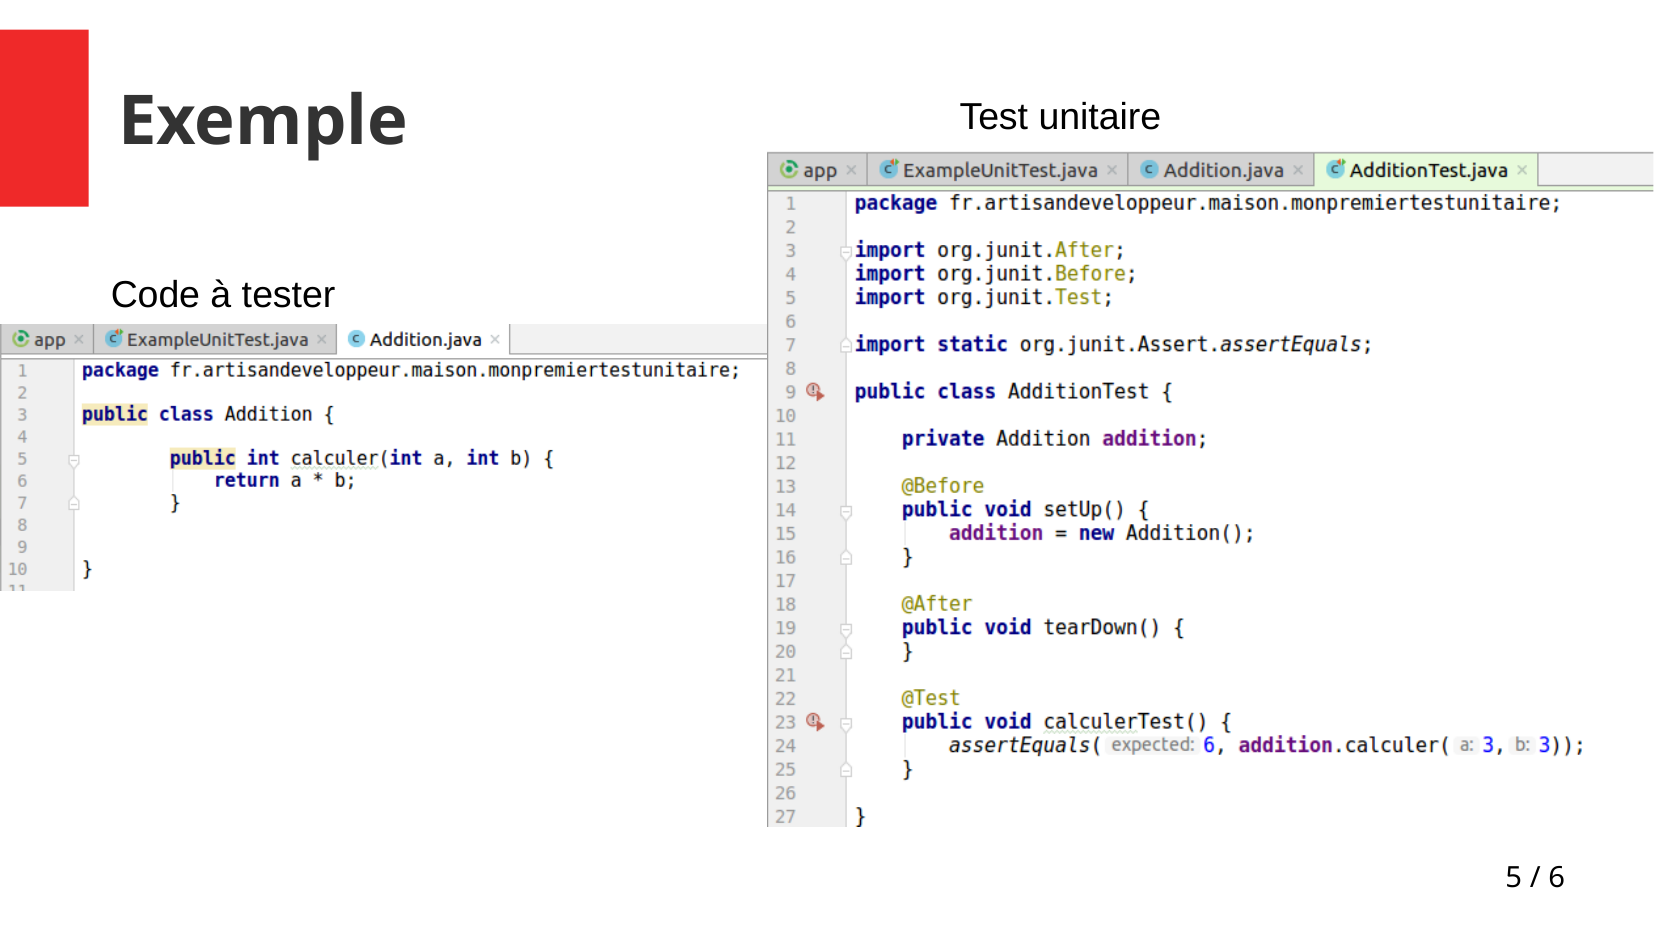

# Exemple
Test unitaire
Code à tester
5